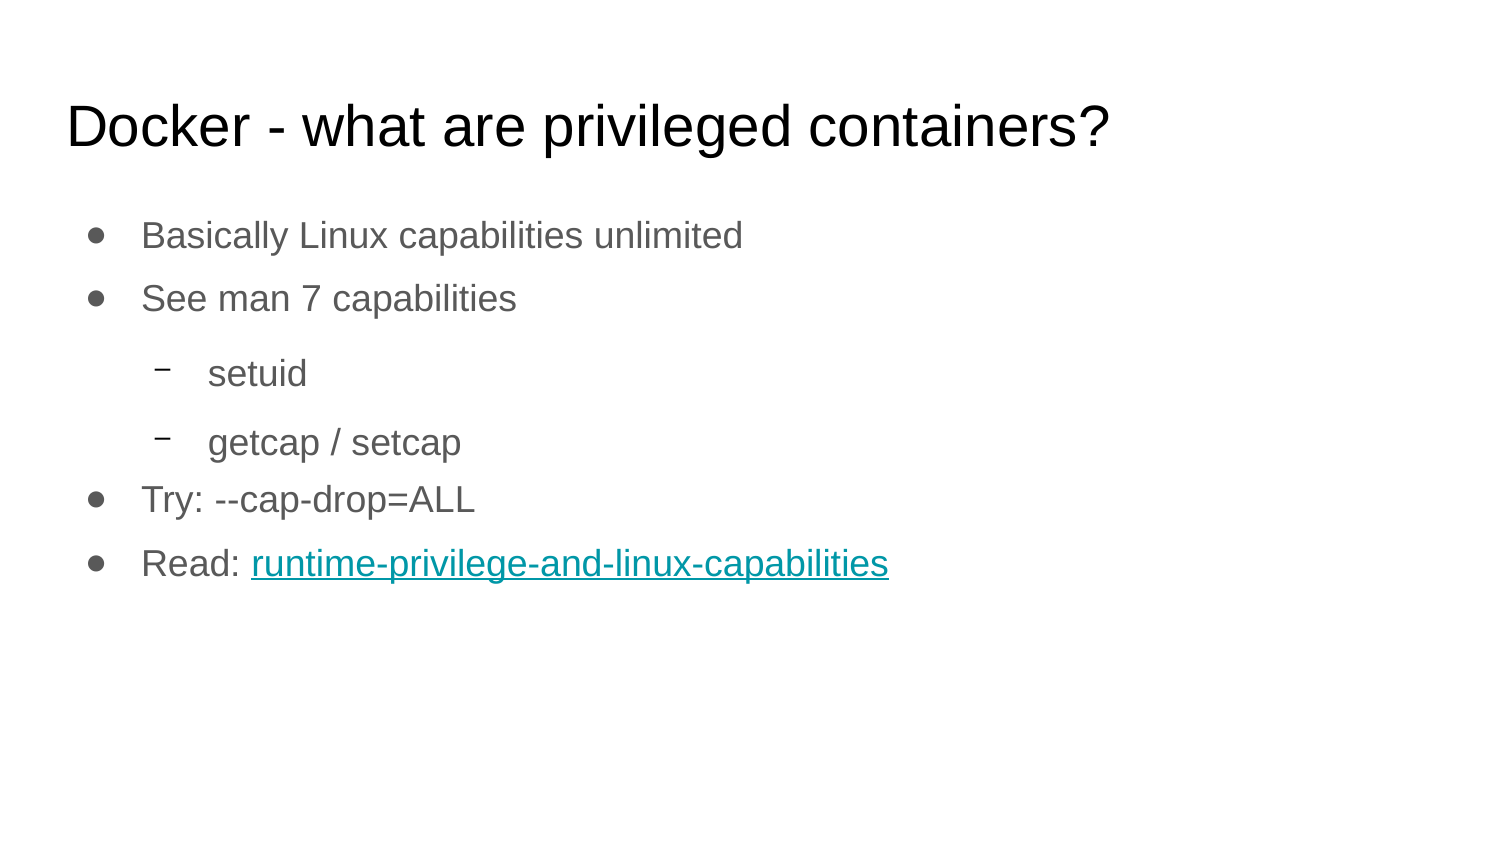

# Docker - what are privileged containers?
Basically Linux capabilities unlimited
See man 7 capabilities
setuid
getcap / setcap
Try: --cap-drop=ALL
Read: runtime-privilege-and-linux-capabilities